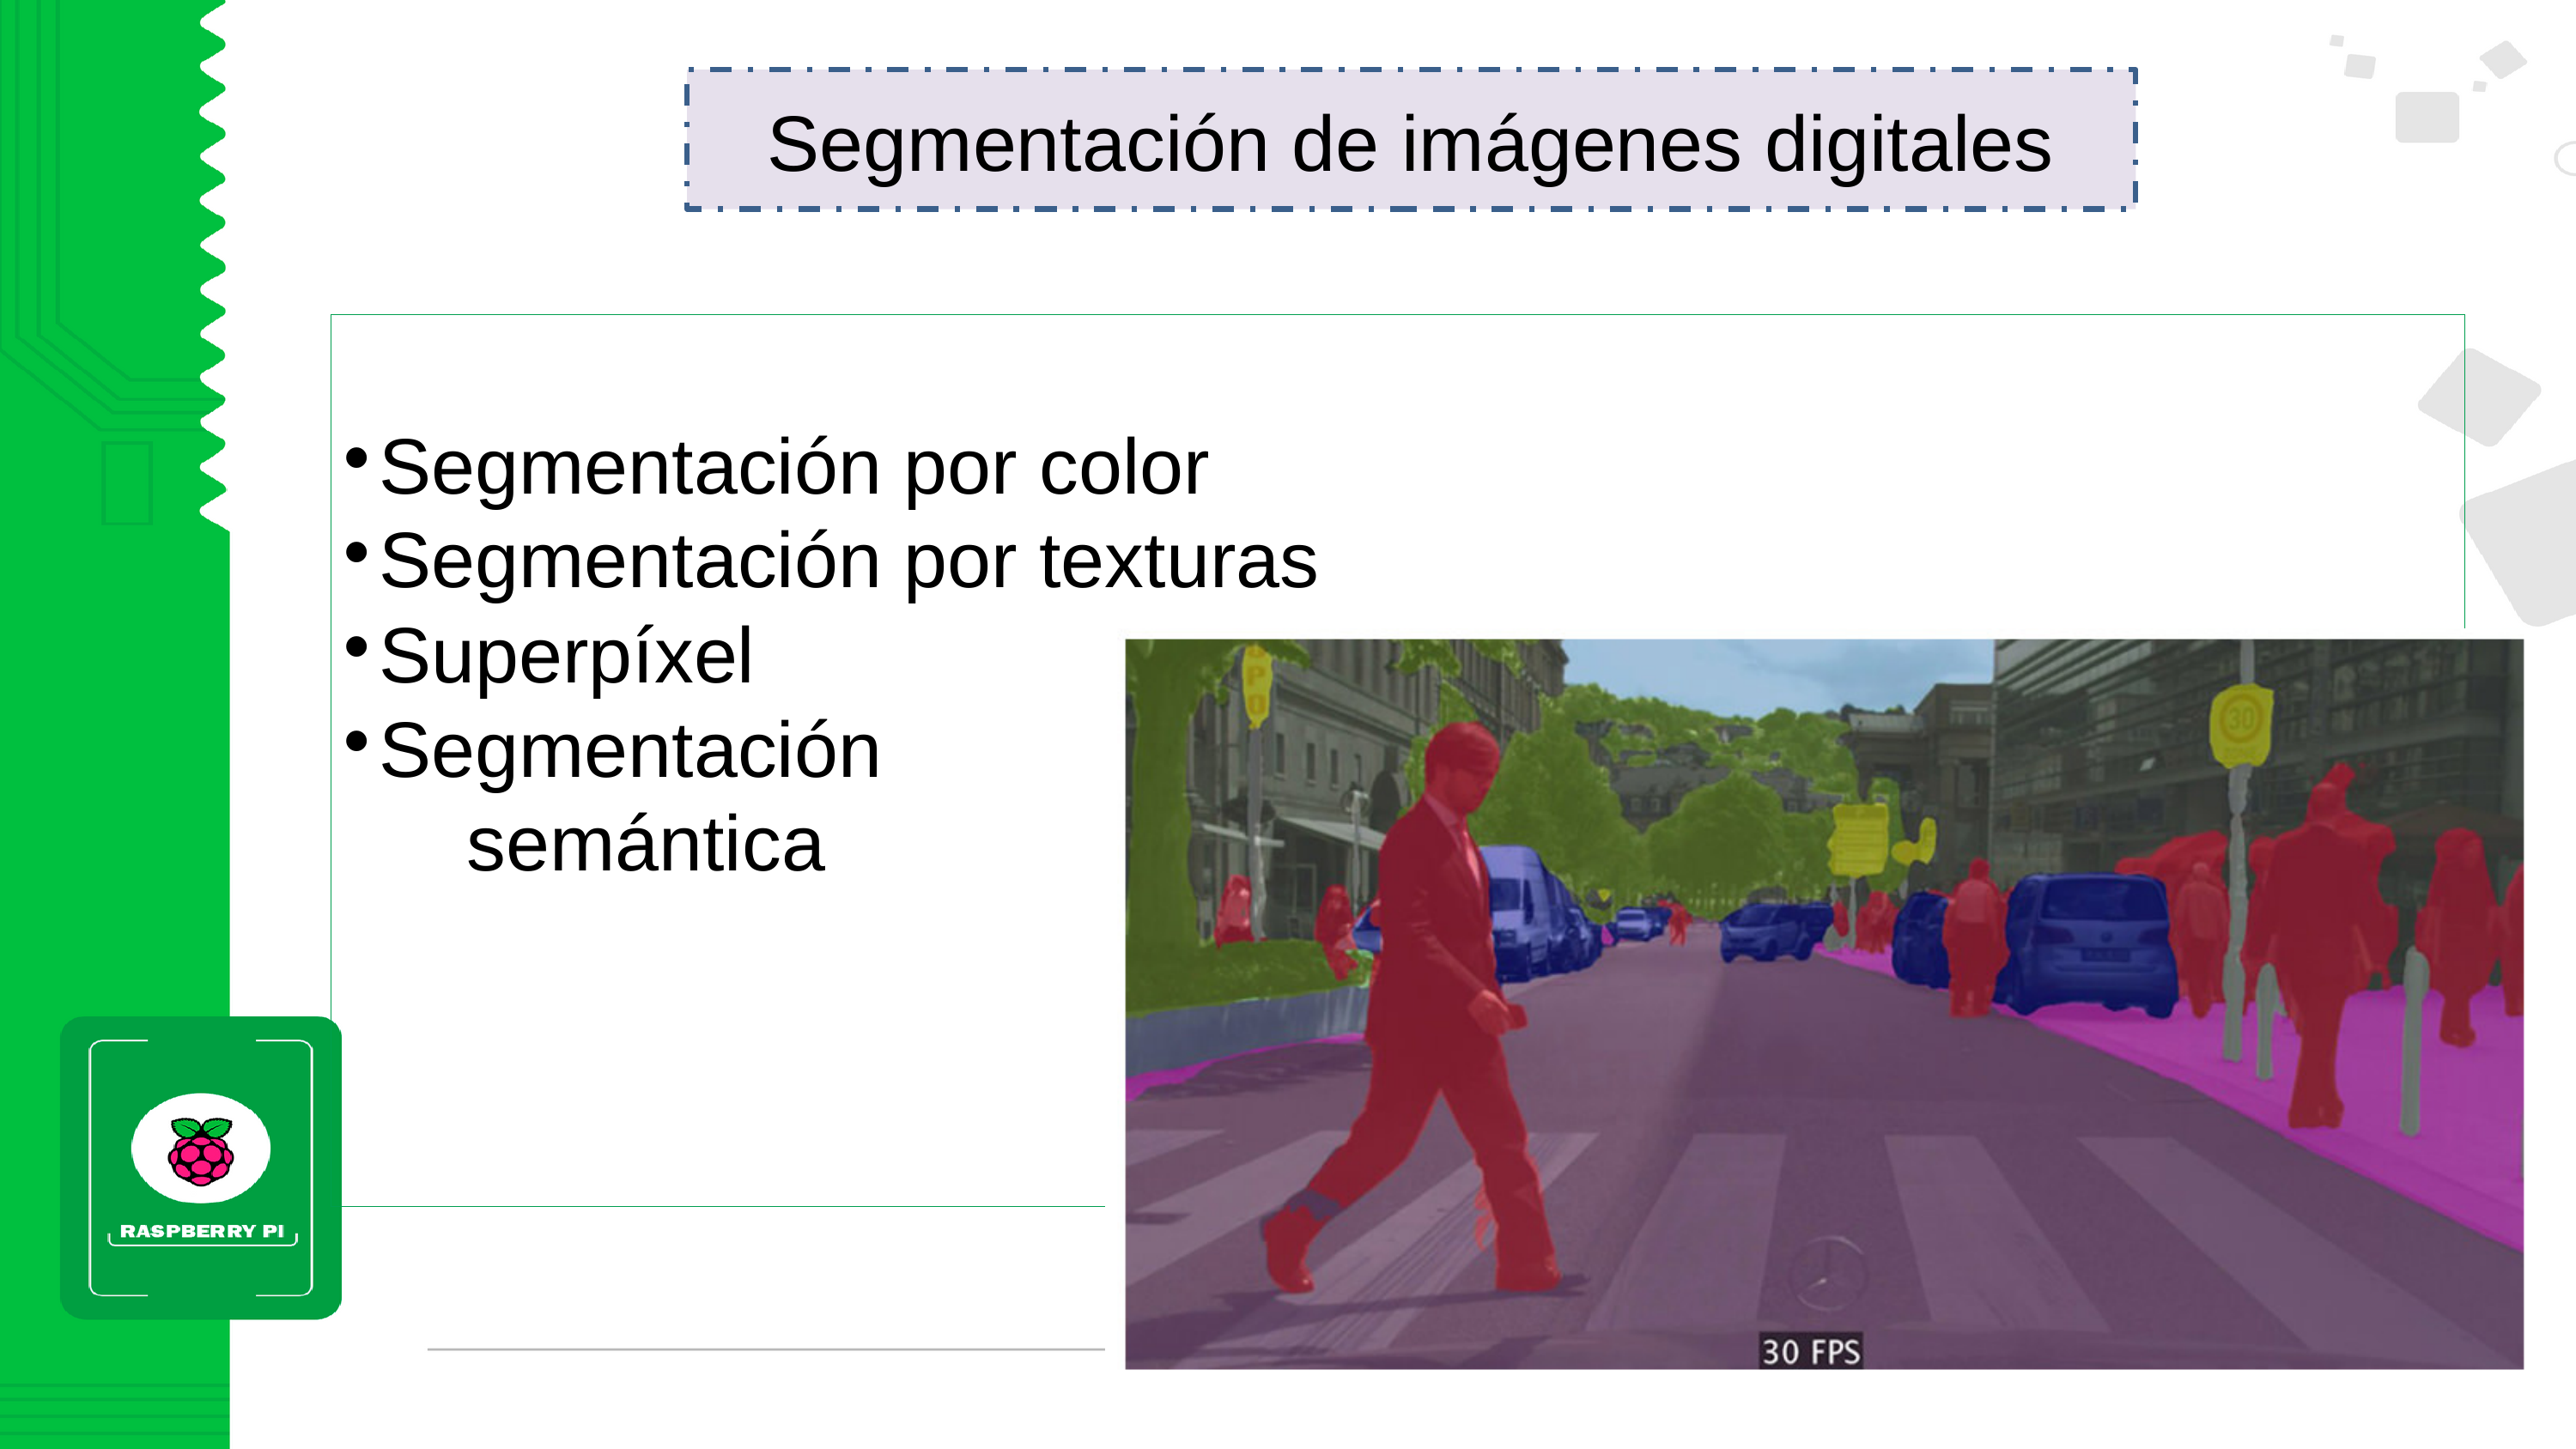

Segmentación de imágenes digitales
Segmentación por color
Segmentación por texturas
Superpíxel
Segmentación
 semántica